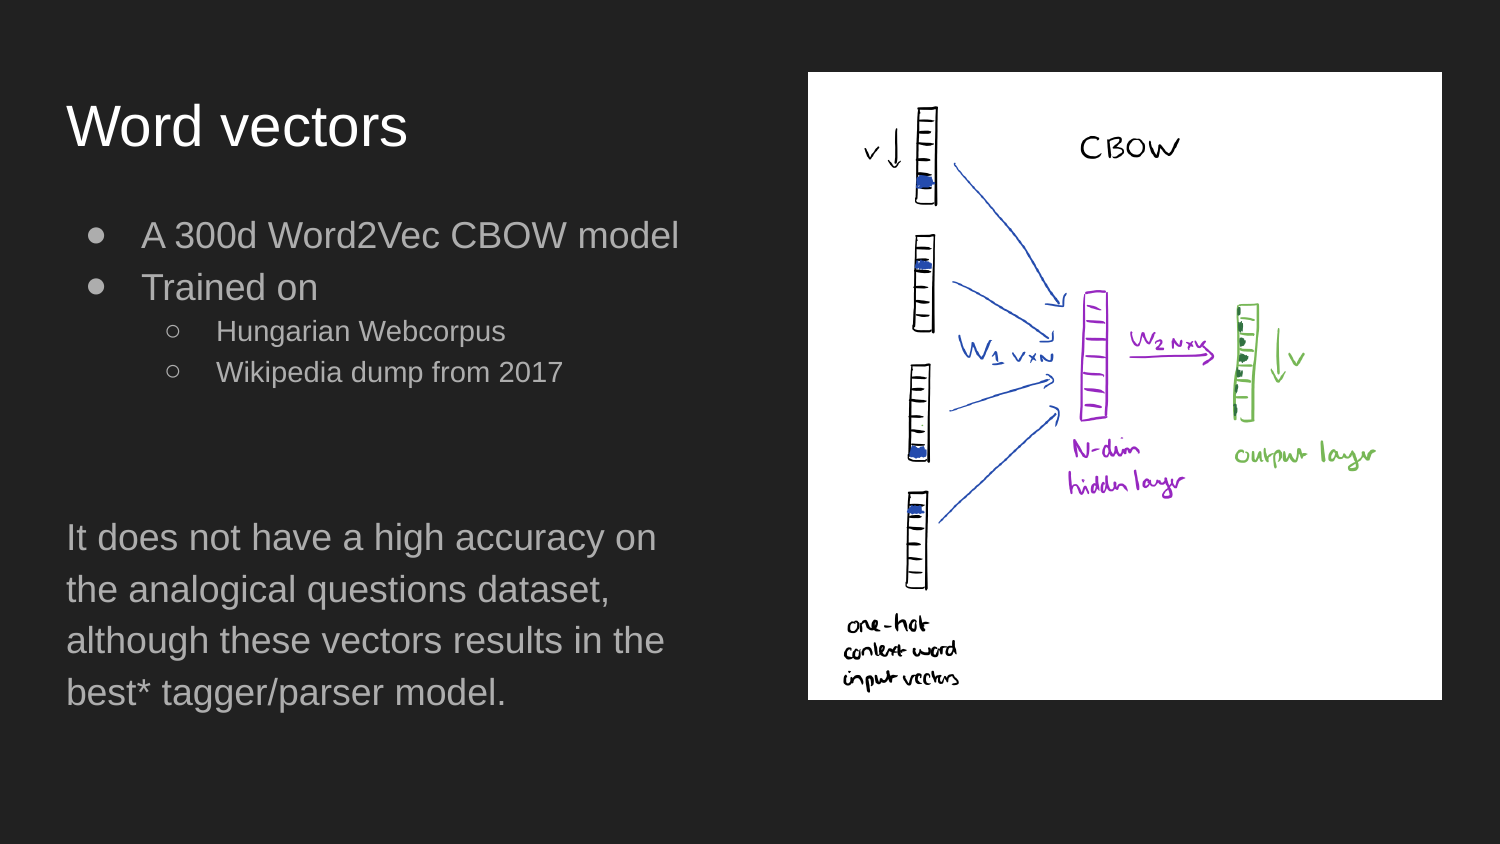

# Word vectors
A 300d Word2Vec CBOW model
Trained on
Hungarian Webcorpus
Wikipedia dump from 2017
It does not have a high accuracy on the analogical questions dataset, although these vectors results in the best* tagger/parser model.